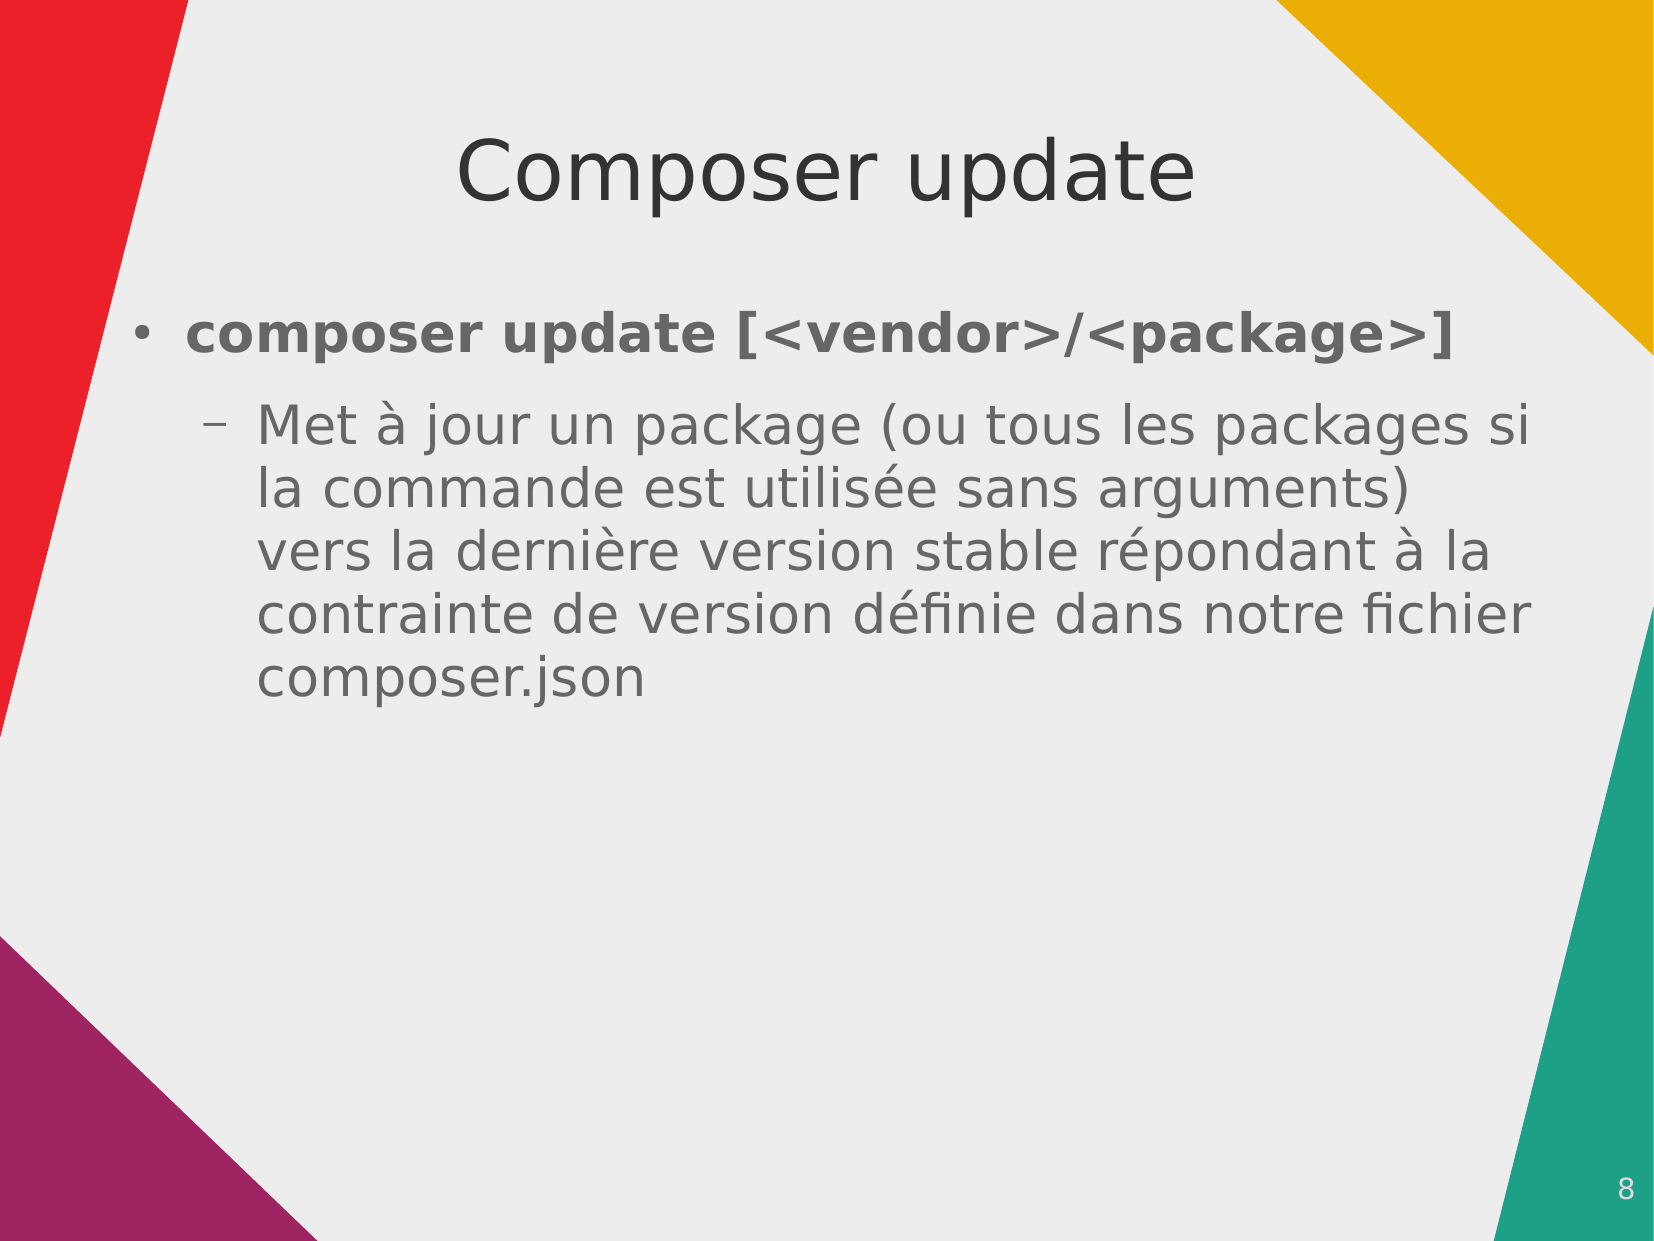

# Composer update
composer update [<vendor>/<package>]
Met à jour un package (ou tous les packages si la commande est utilisée sans arguments) vers la dernière version stable répondant à la contrainte de version définie dans notre fichier composer.json
8